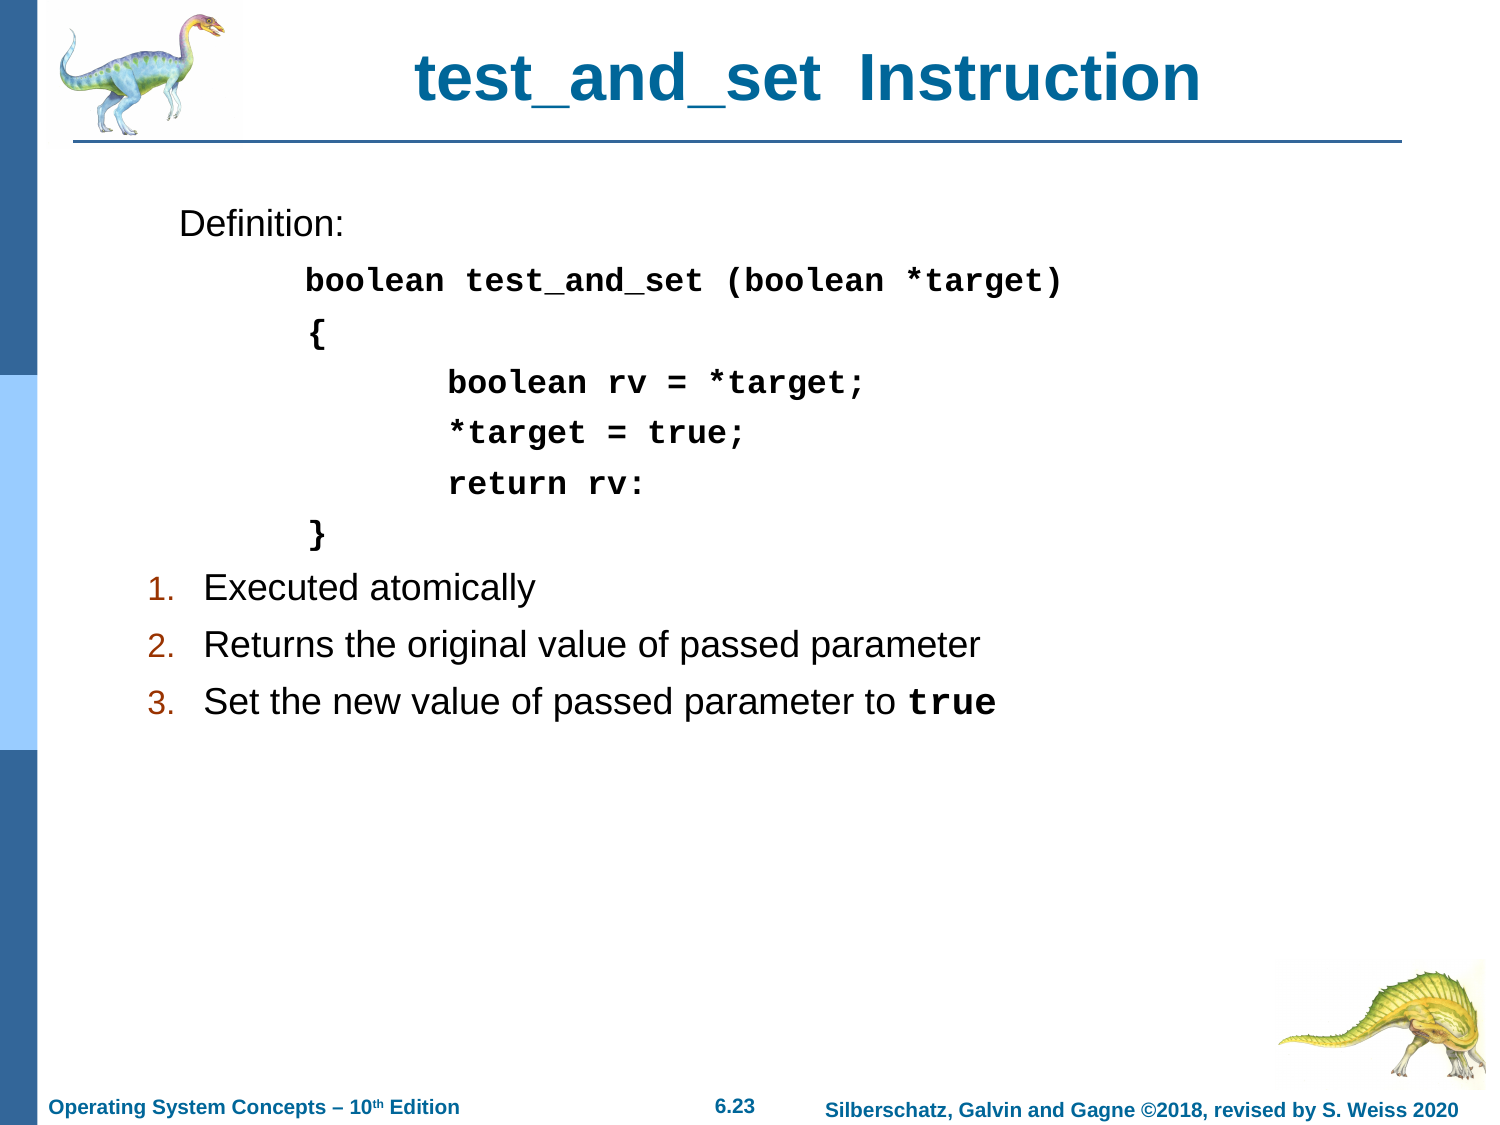

# test_and_set Instruction
 Definition:
 boolean test_and_set (boolean *target)
 {
 boolean rv = *target;
 *target = true;
 return rv:
 }
Executed atomically
Returns the original value of passed parameter
Set the new value of passed parameter to true